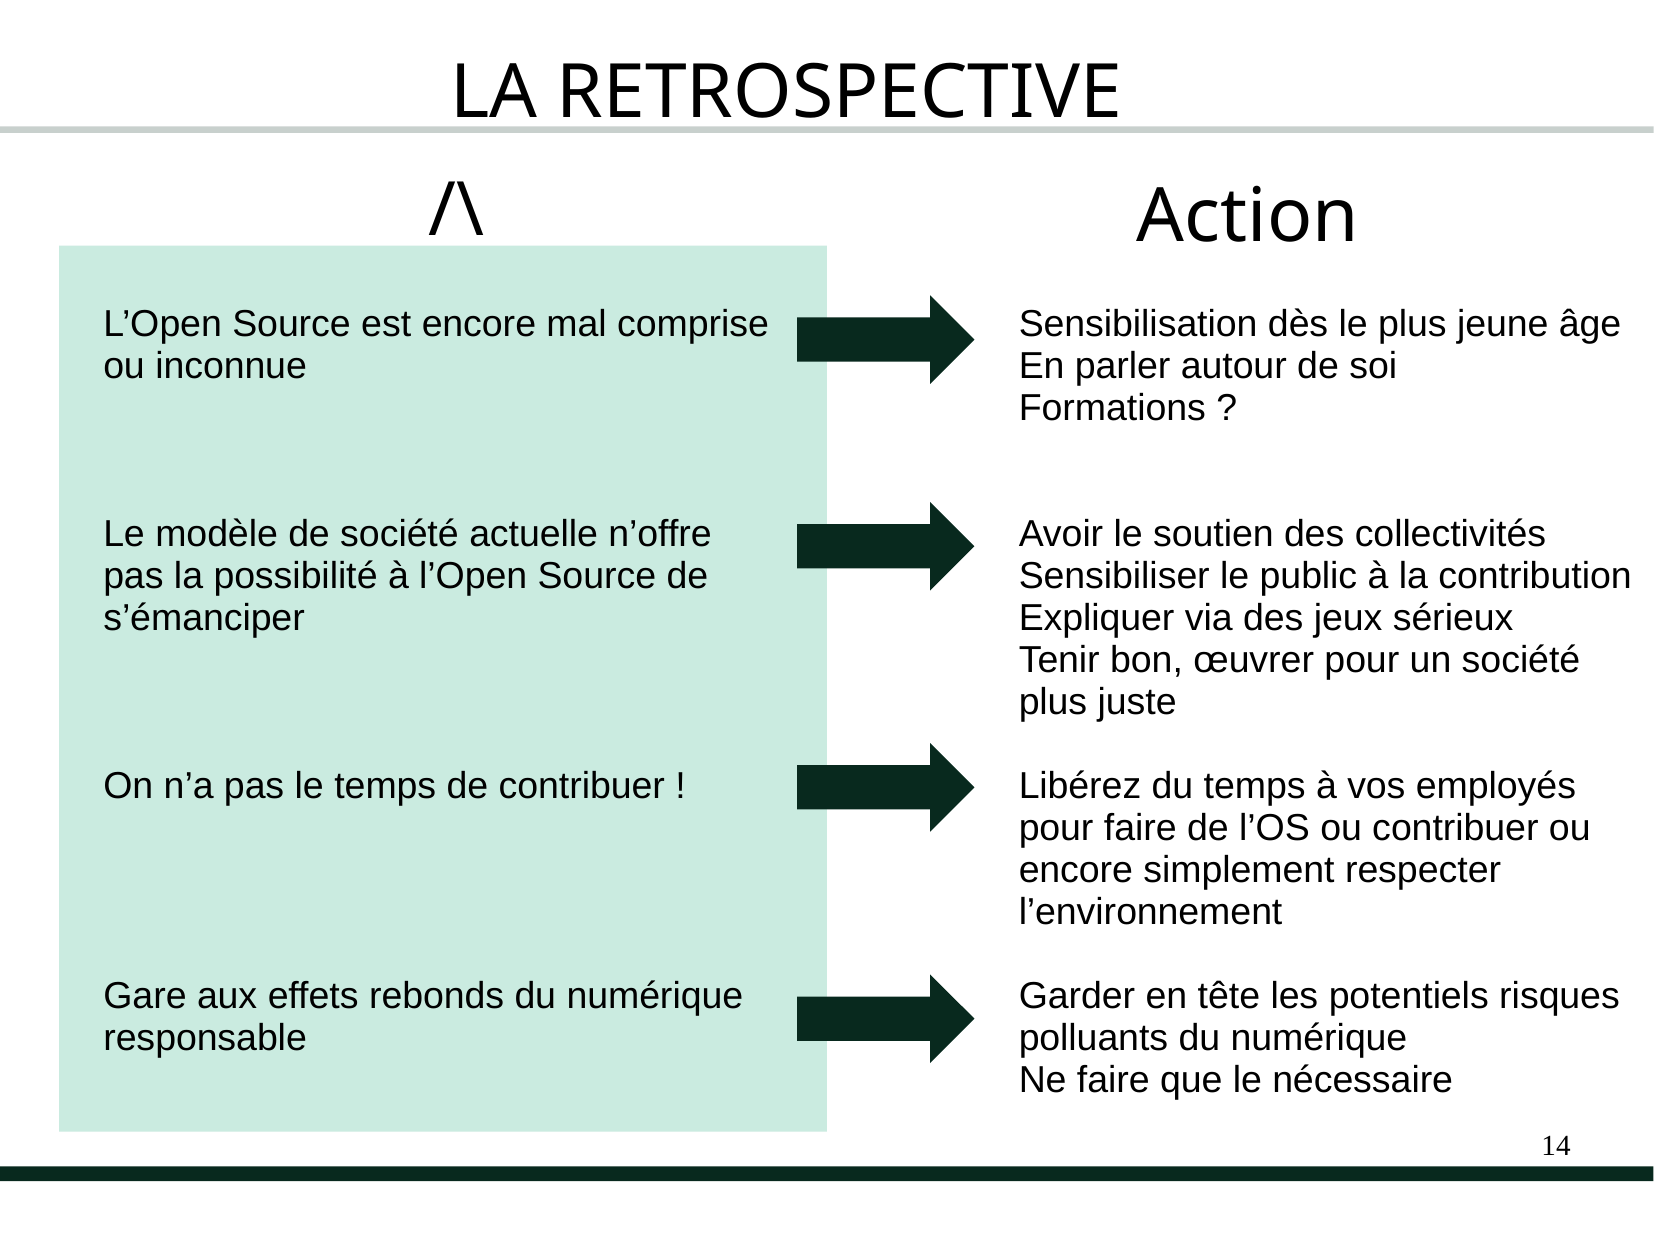

LA RETROSPECTIVE
/\
Action
L’Open Source est encore mal c
L’Open Source est encore mal comprise ou inconnue
Le modèle de société actuelle n’offre pas la possibilité à l’Open Source de s’émanciper
On n’a pas le temps de contribuer !
Gare aux effets rebonds du numérique responsable
Sensibilisation dès le plus jeune âge
En parler autour de soi
Formations ?
Avoir le soutien des collectivités
Sensibiliser le public à la contribution
Expliquer via des jeux sérieux
Tenir bon, œuvrer pour un société plus juste
Libérez du temps à vos employés pour faire de l’OS ou contribuer ou encore simplement respecter l’environnement
Garder en tête les potentiels risques
polluants du numérique
Ne faire que le nécessaire
14